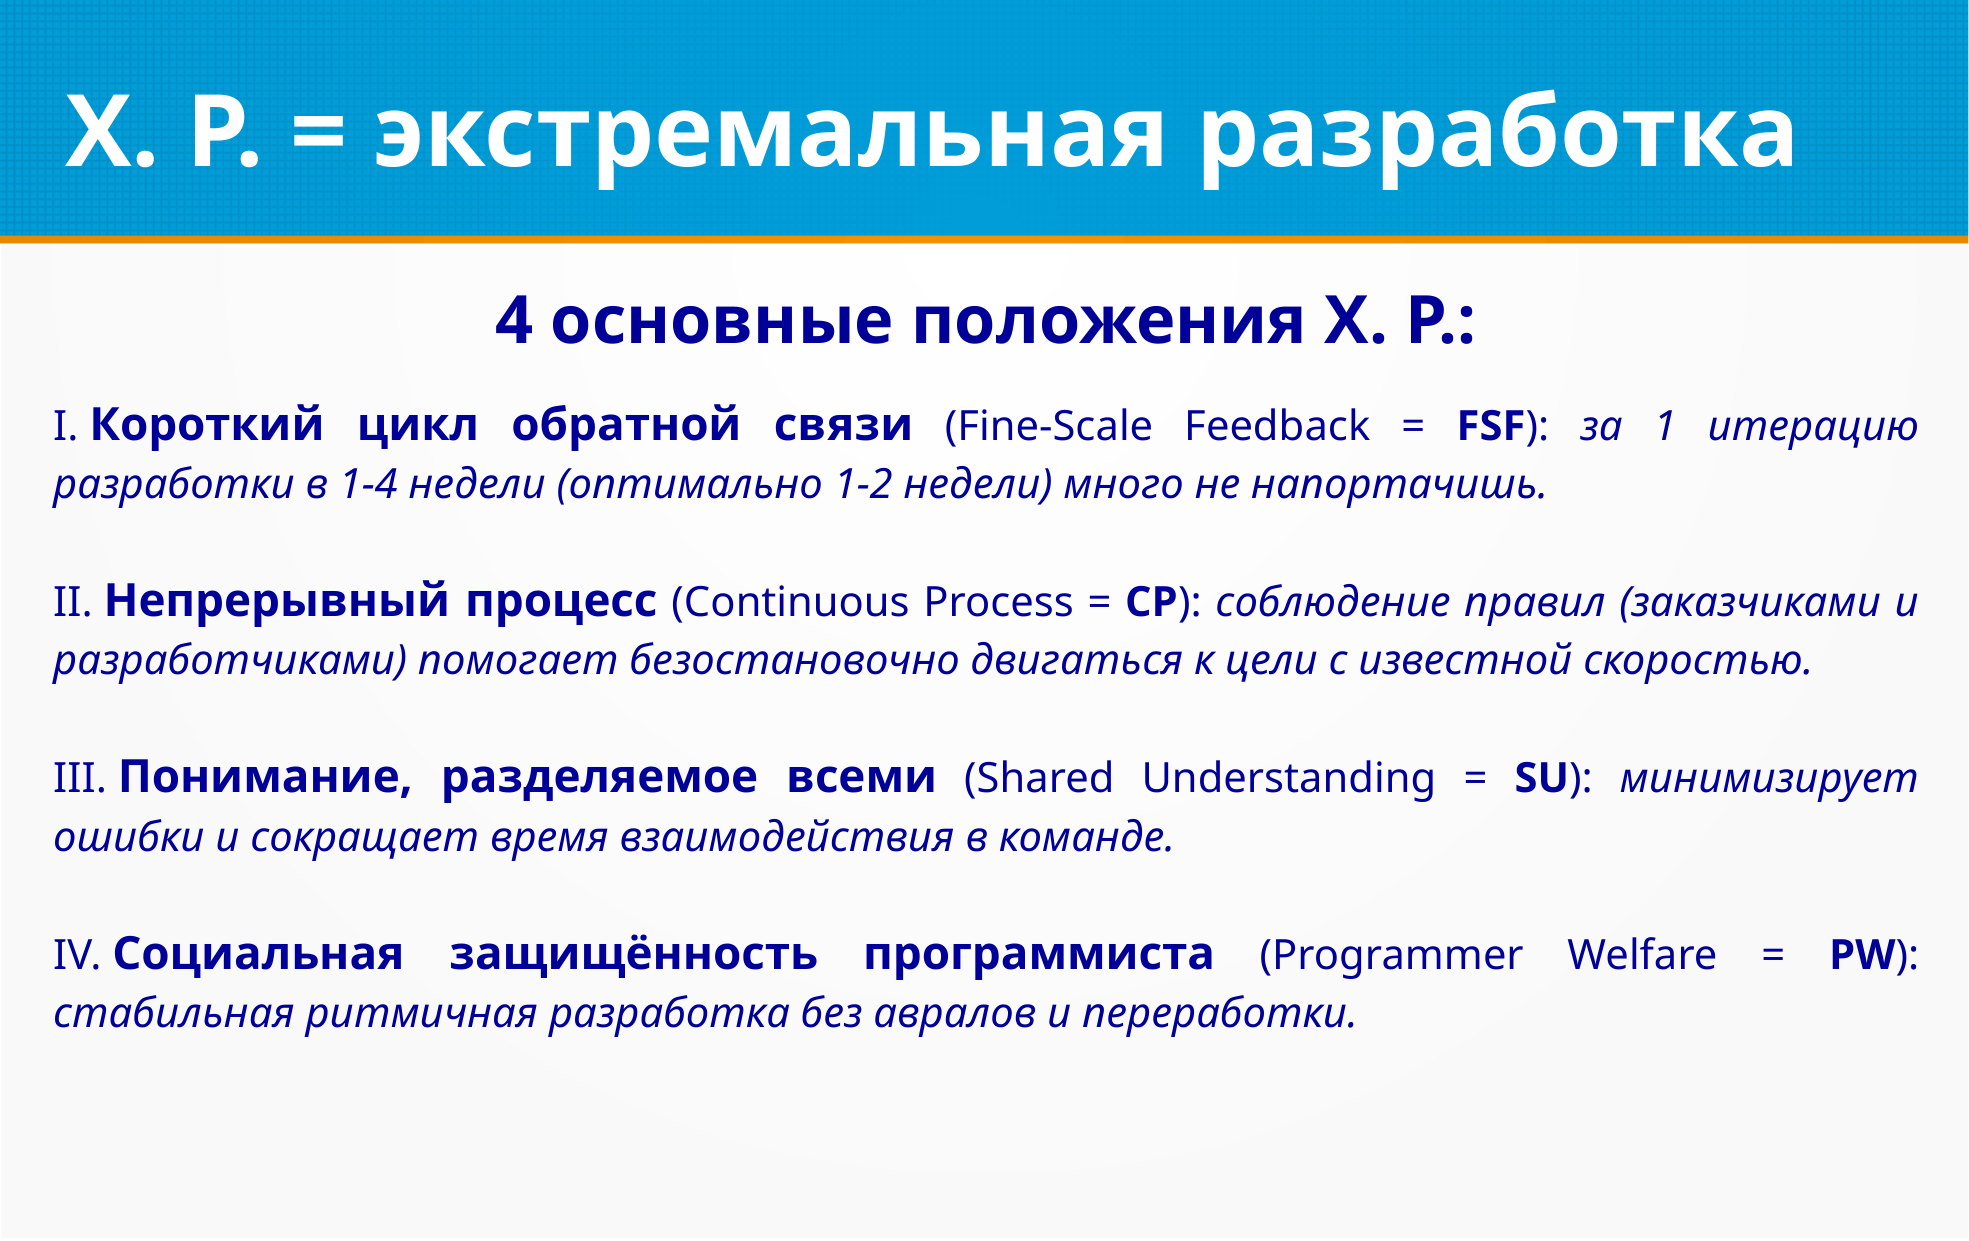

X. P. = экстремальная разработка
4 основные положения X. P.:
I. Короткий цикл обратной связи (Fine-Scale Feedback = FSF): за 1 итерацию разработки в 1-4 недели (оптимально 1-2 недели) много не напортачишь.
II. Непрерывный процесс (Continuous Process = CP): соблюдение правил (заказчиками и разработчиками) помогает безостановочно двигаться к цели с известной скоростью.
III. Понимание, разделяемое всеми (Shared Understanding = SU): минимизирует ошибки и сокращает время взаимодействия в команде.
IV. Социальная защищённость программиста (Programmer Welfare = PW): стабильная ритмичная разработка без авралов и переработки.